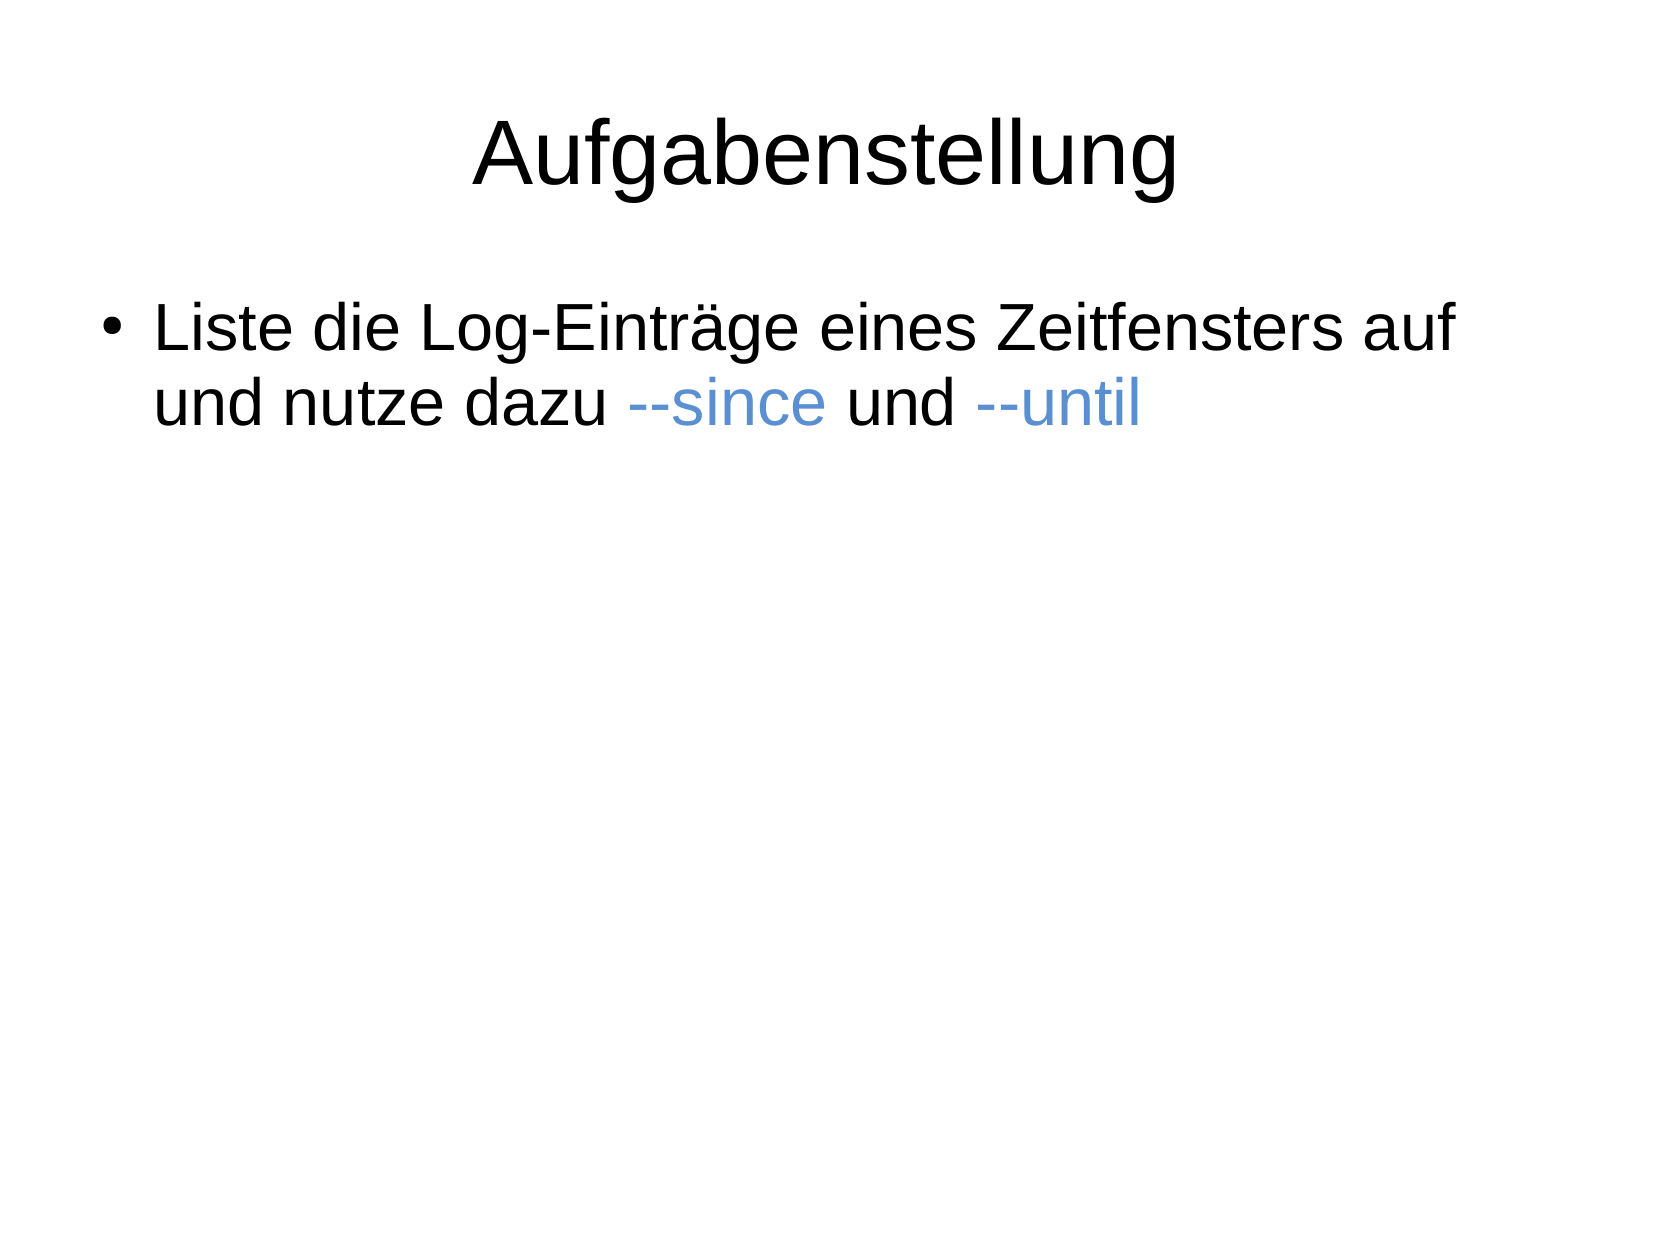

# Aufgabenstellung
Liste die Log-Einträge eines Zeitfensters auf und nutze dazu --since und --until